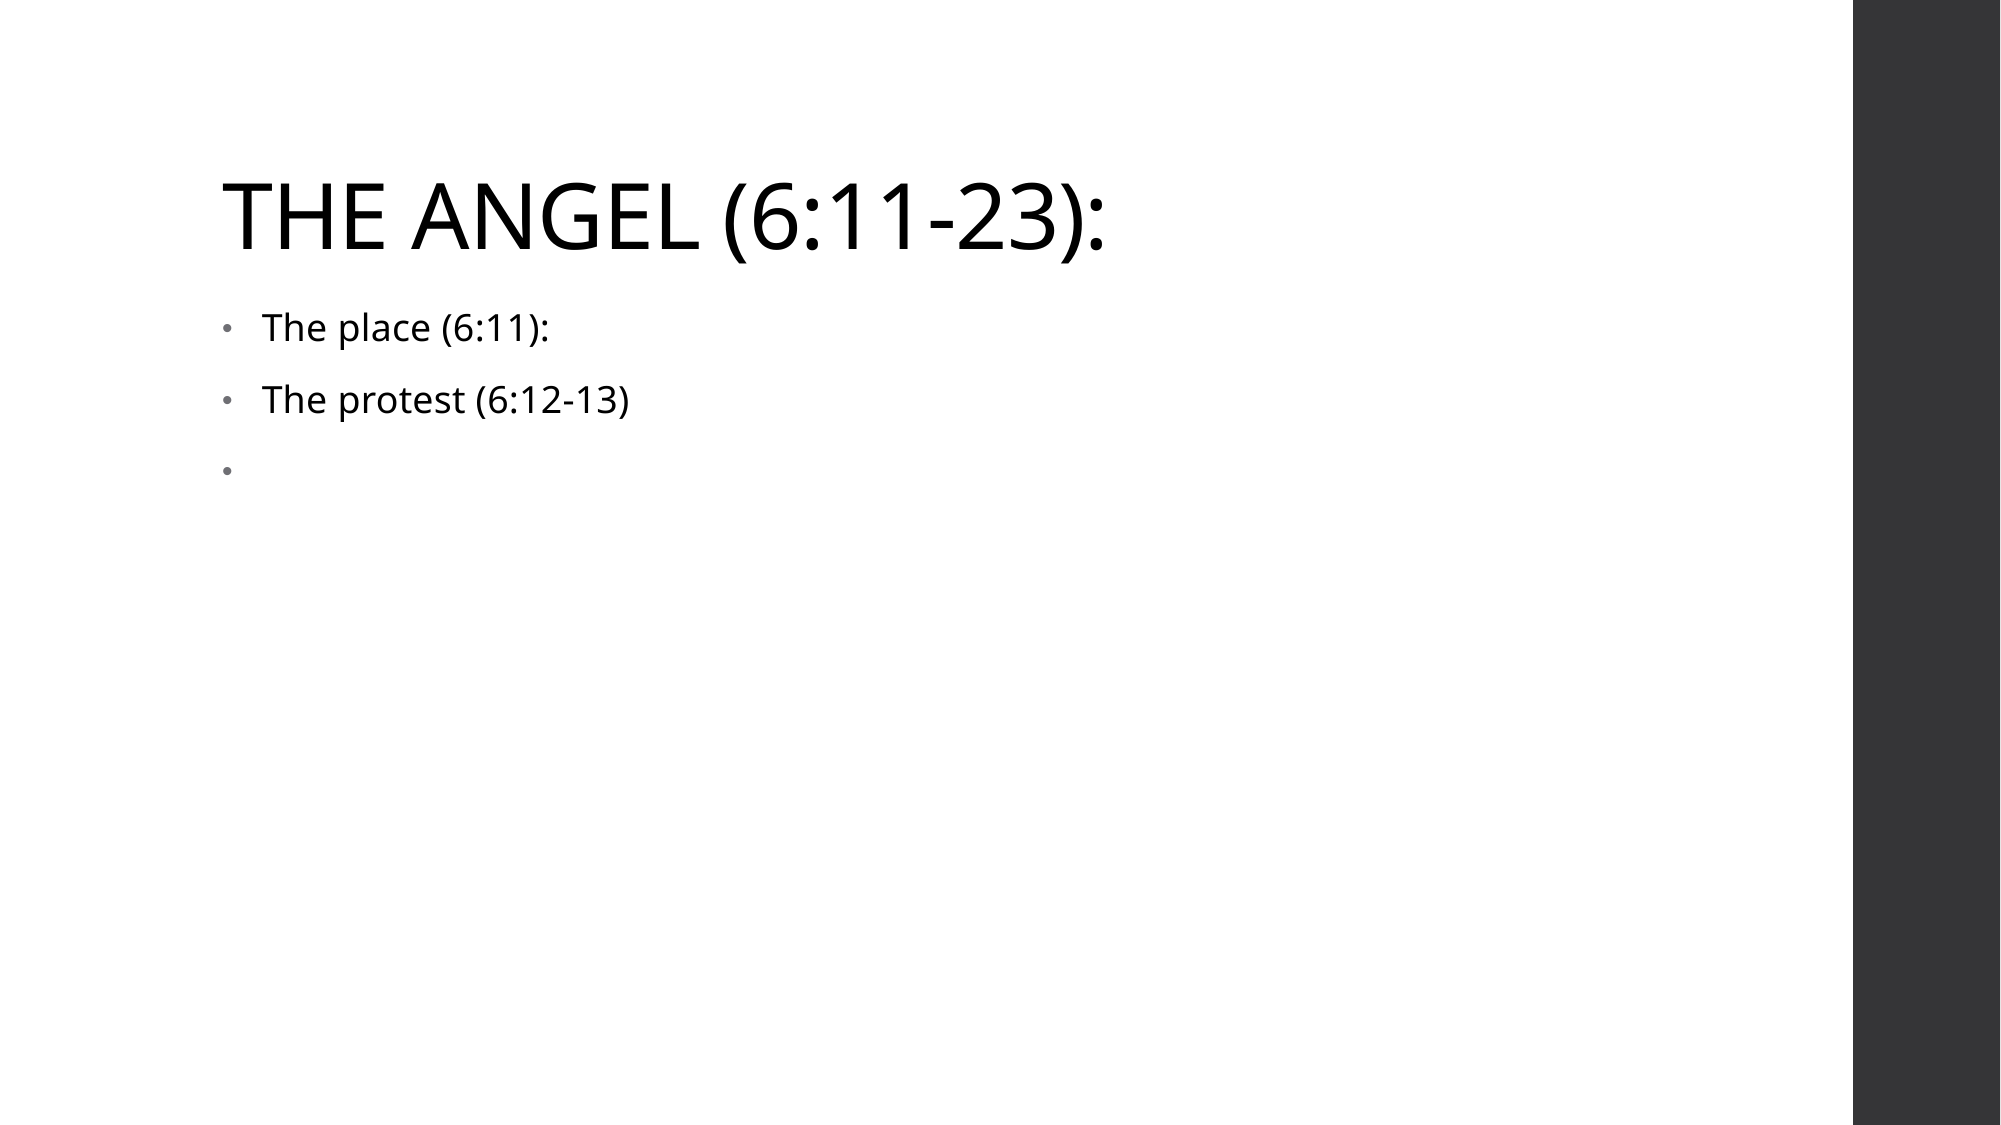

# THE ANGEL (6:11-23):
 The place (6:11):
 The protest (6:12-13)